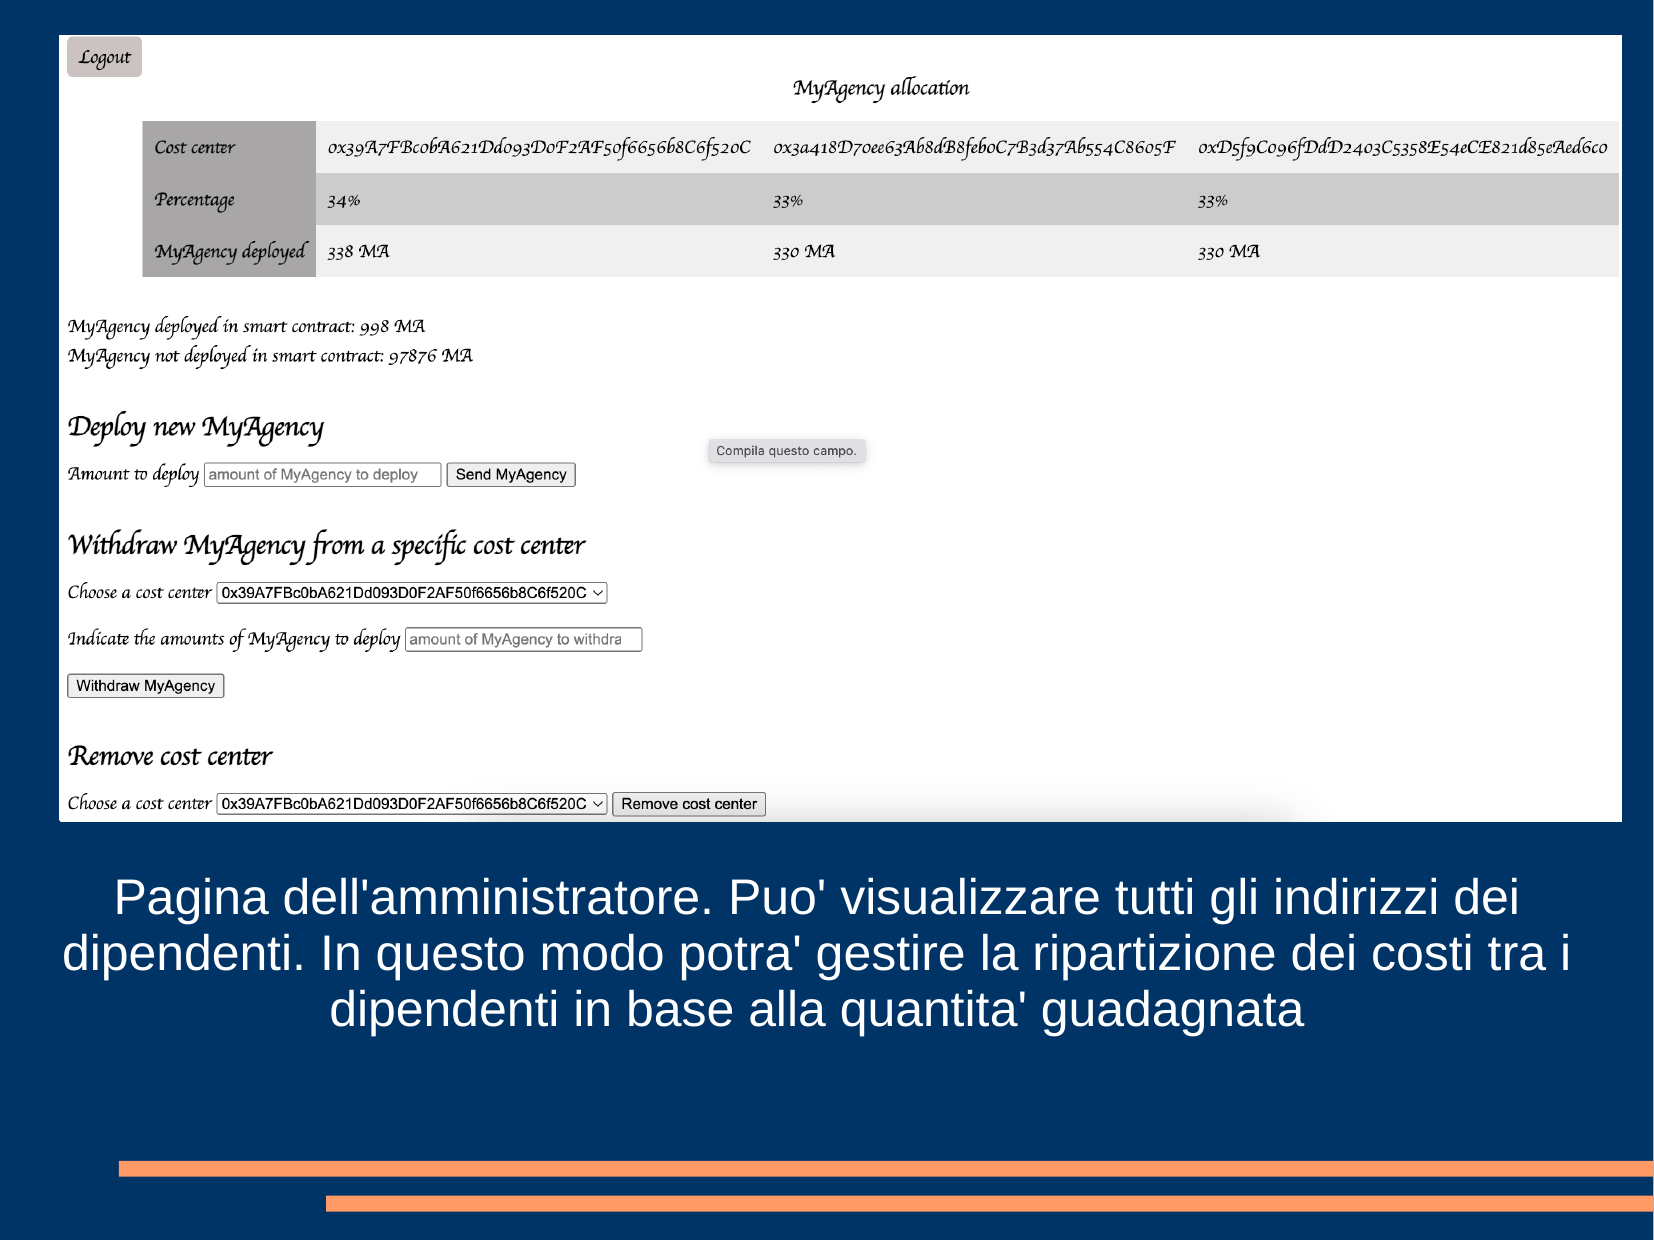

Pagina dell'amministratore. Puo' visualizzare tutti gli indirizzi dei dipendenti. In questo modo potra' gestire la ripartizione dei costi tra i dipendenti in base alla quantita' guadagnata